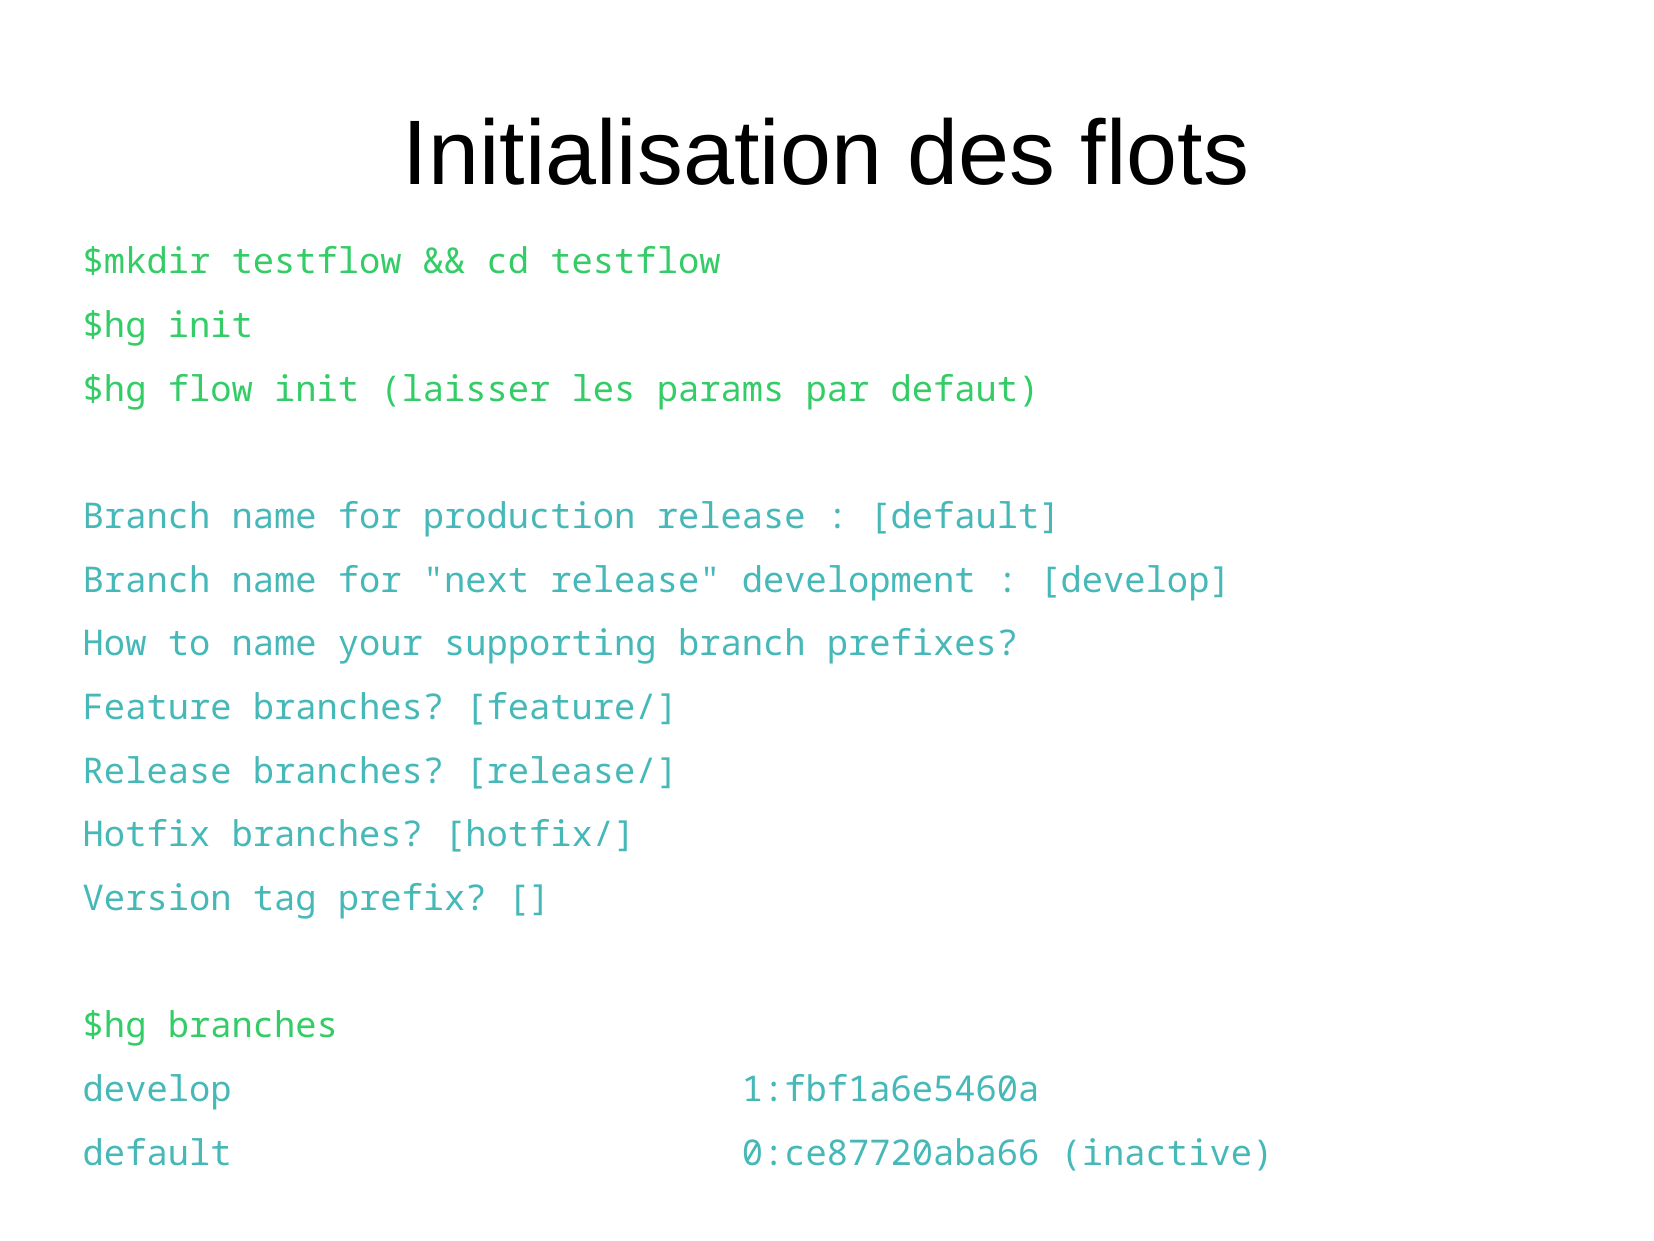

# Initialisation des flots
$mkdir testflow && cd testflow
$hg init
$hg flow init (laisser les params par defaut)
Branch name for production release : [default]
Branch name for "next release" development : [develop]
How to name your supporting branch prefixes?
Feature branches? [feature/]
Release branches? [release/]
Hotfix branches? [hotfix/]
Version tag prefix? []
$hg branches
develop 1:fbf1a6e5460a
default 0:ce87720aba66 (inactive)